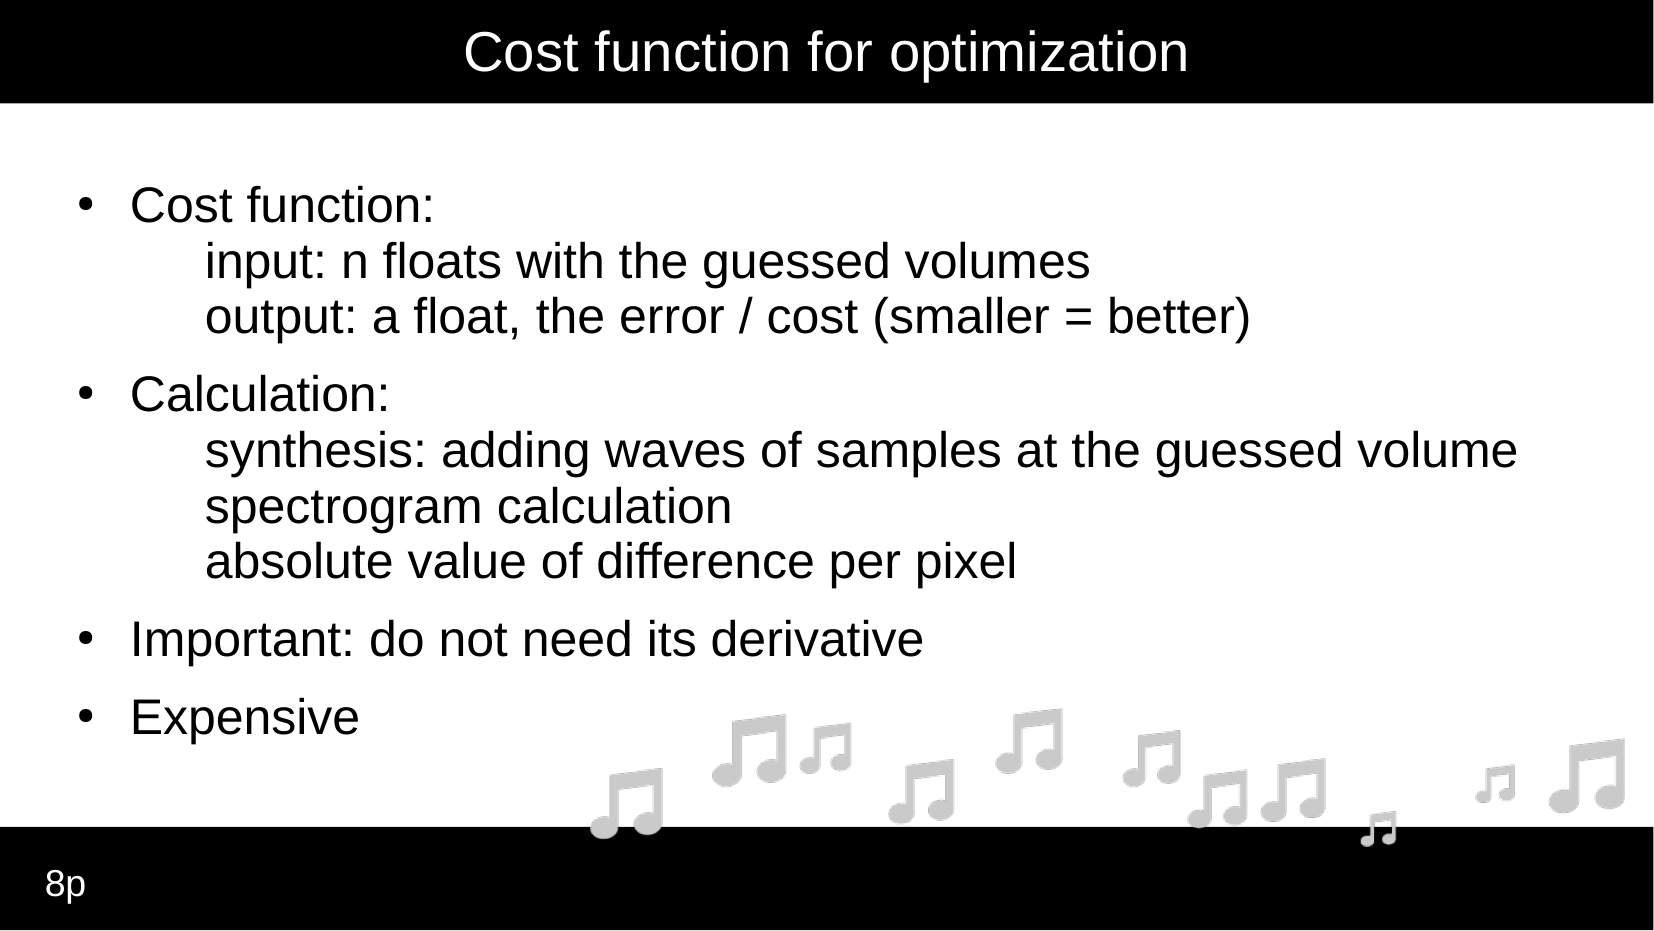

# Cost function for optimization
Cost function:
	input: n floats with the guessed volumes
	output: a float, the error / cost (smaller = better)
Calculation:
	synthesis: adding waves of samples at the guessed volume
	spectrogram calculation
	absolute value of difference per pixel
Important: do not need its derivative
Expensive
8p